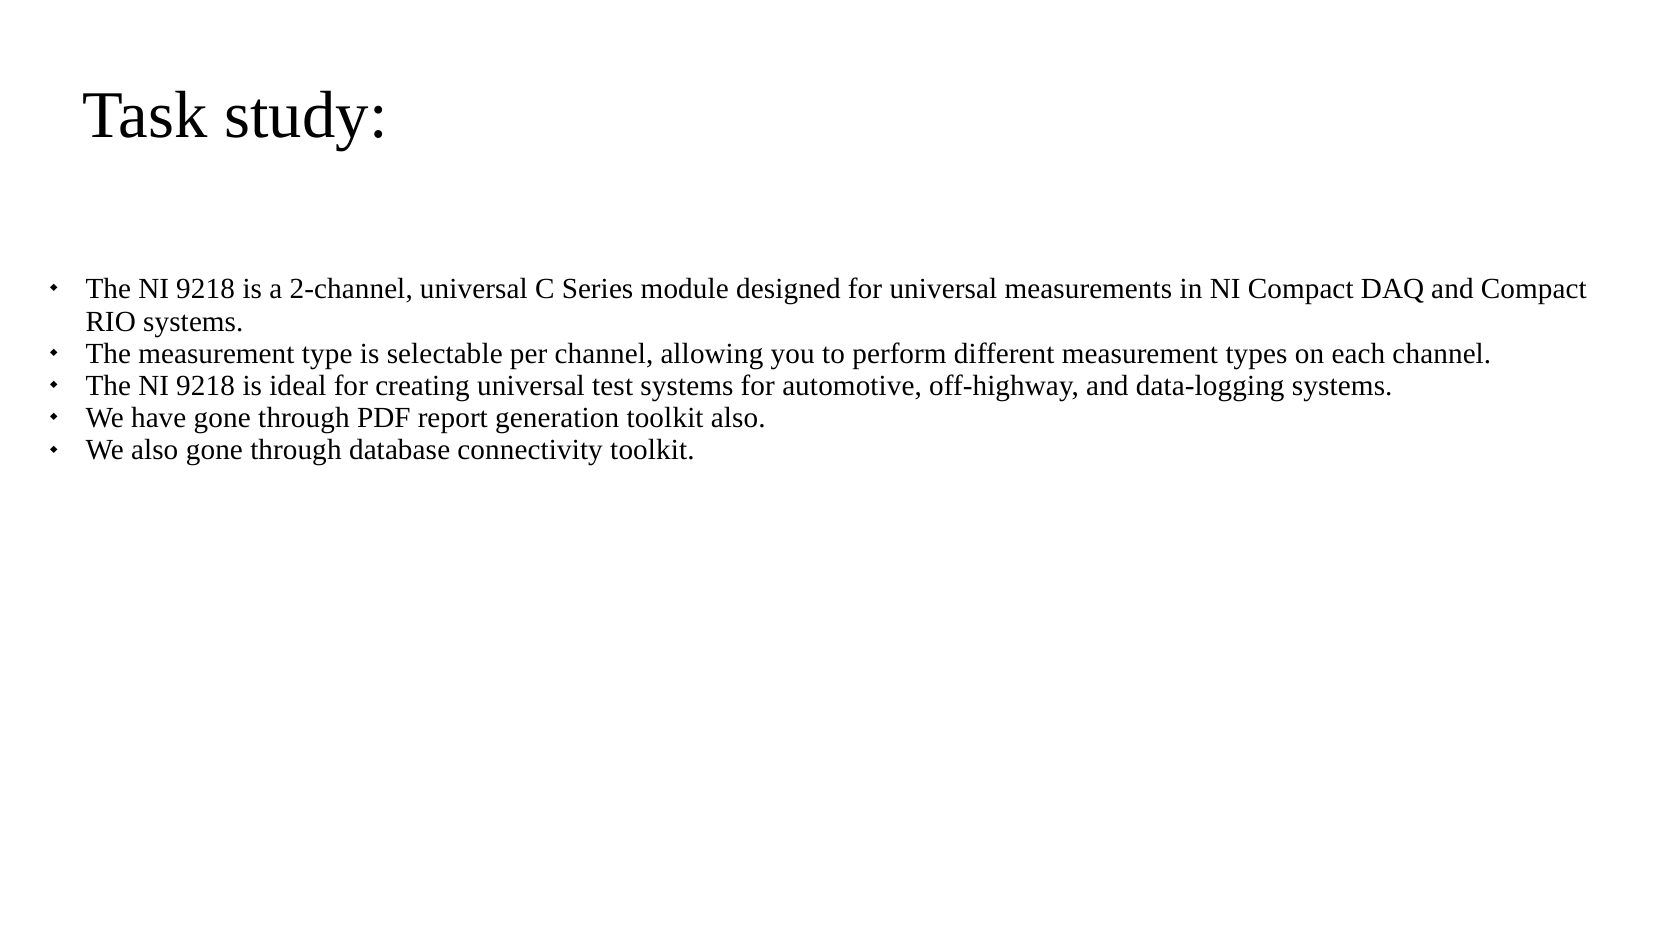

# Task study:
The NI 9218 is a 2-channel, universal C Series module designed for universal measurements in NI Compact DAQ and Compact RIO systems.
The measurement type is selectable per channel, allowing you to perform different measurement types on each channel.
The NI 9218 is ideal for creating universal test systems for automotive, off-highway, and data-logging systems.
We have gone through PDF report generation toolkit also.
We also gone through database connectivity toolkit.